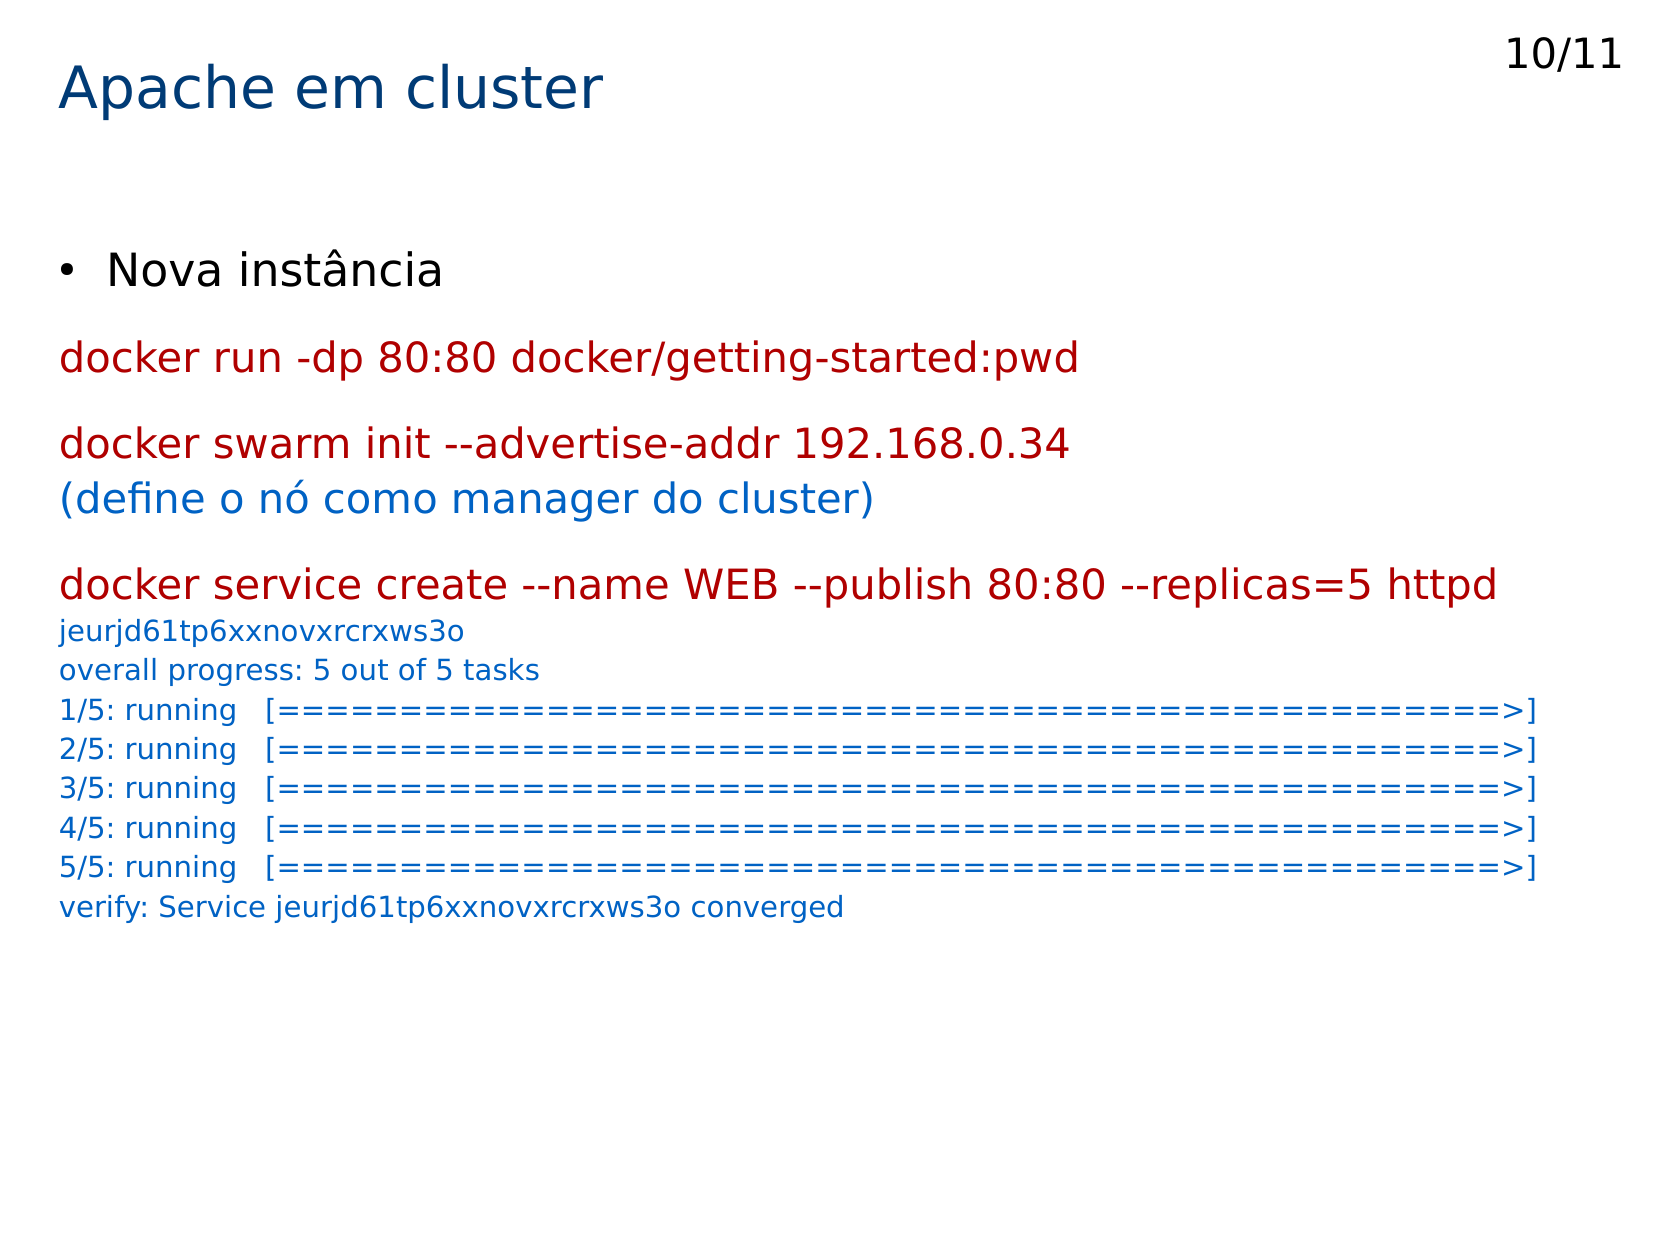

# Apache em cluster
10
Nova instância
docker run -dp 80:80 docker/getting-started:pwd
docker swarm init --advertise-addr 192.168.0.34
(define o nó como manager do cluster)
docker service create --name WEB --publish 80:80 --replicas=5 httpd
jeurjd61tp6xxnovxrcrxws3o
overall progress: 5 out of 5 tasks
1/5: running [==================================================>]
2/5: running [==================================================>]
3/5: running [==================================================>]
4/5: running [==================================================>]
5/5: running [==================================================>]
verify: Service jeurjd61tp6xxnovxrcrxws3o converged